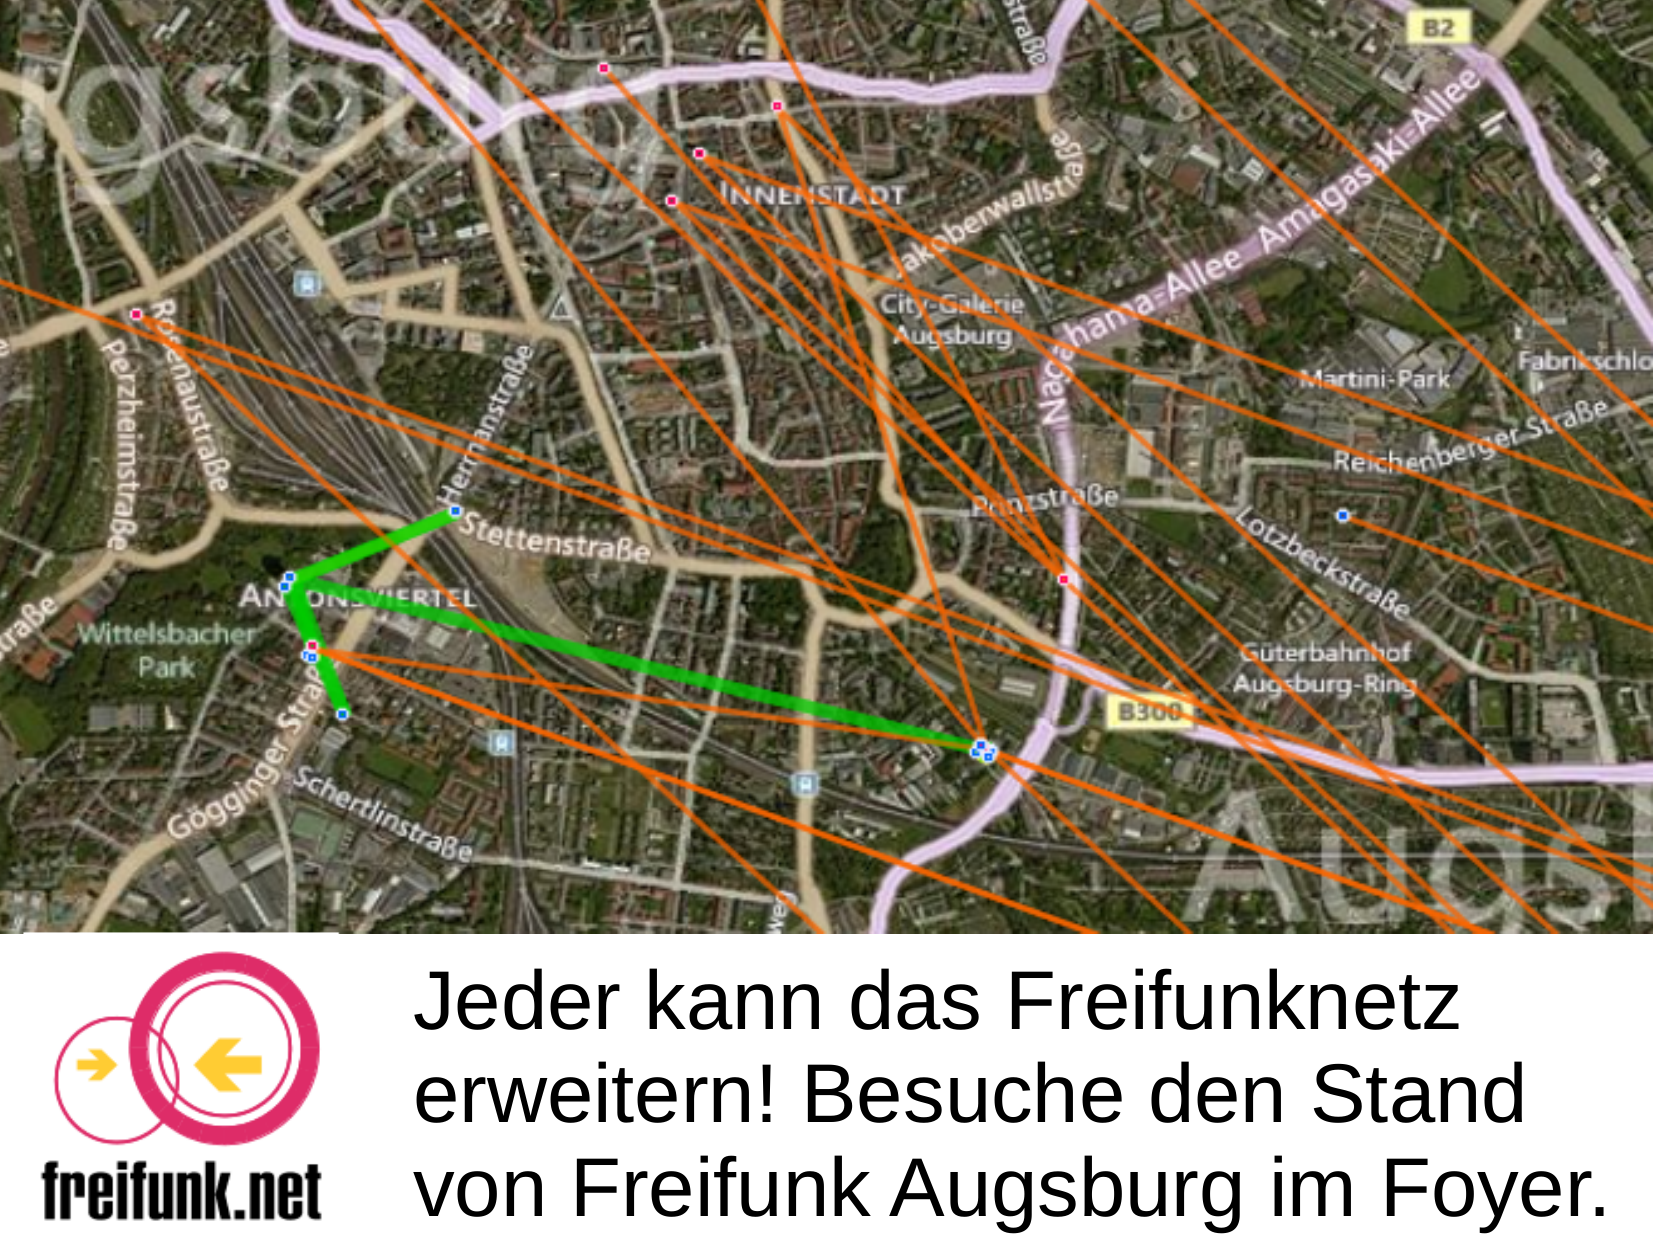

# Jeder kann das Freifunknetz erweitern! Besuche den Stand von Freifunk Augsburg im Foyer.